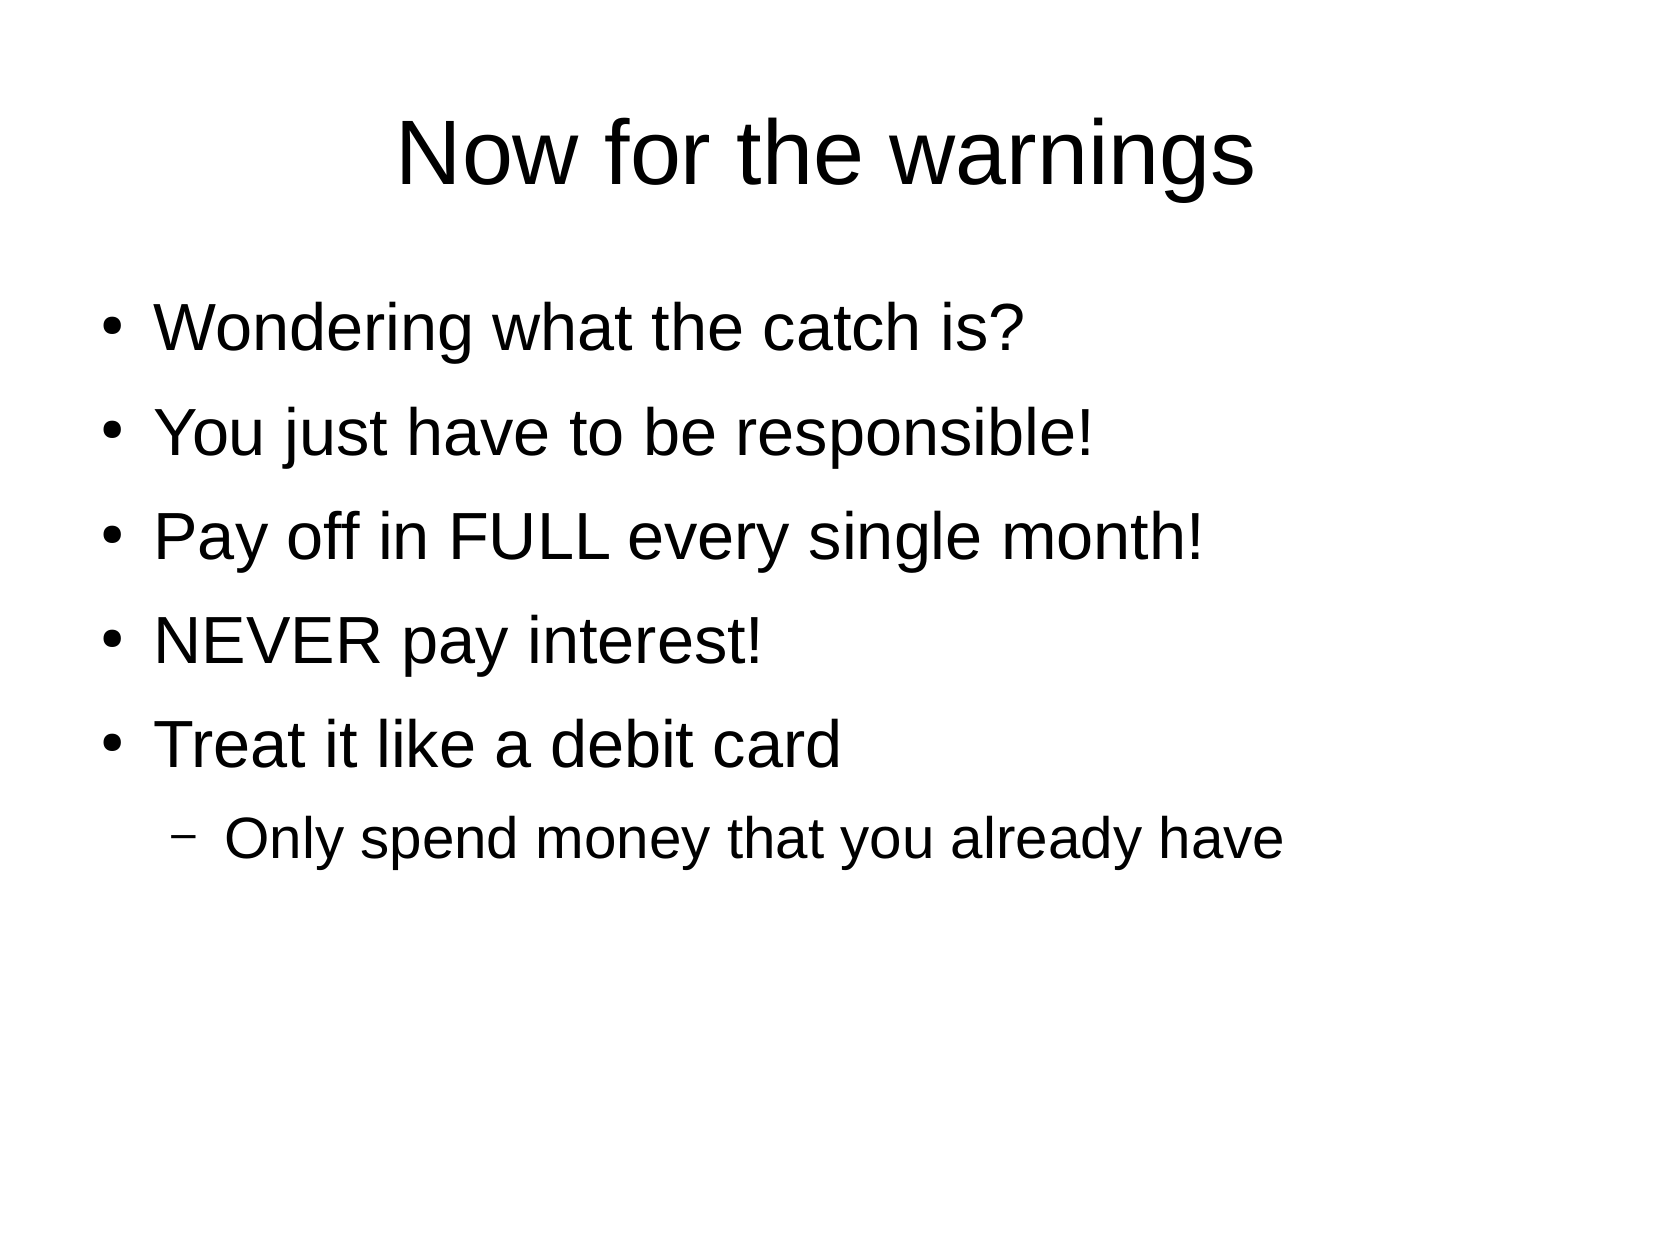

# Now for the warnings
Wondering what the catch is?
You just have to be responsible!
Pay off in FULL every single month!
NEVER pay interest!
Treat it like a debit card
Only spend money that you already have